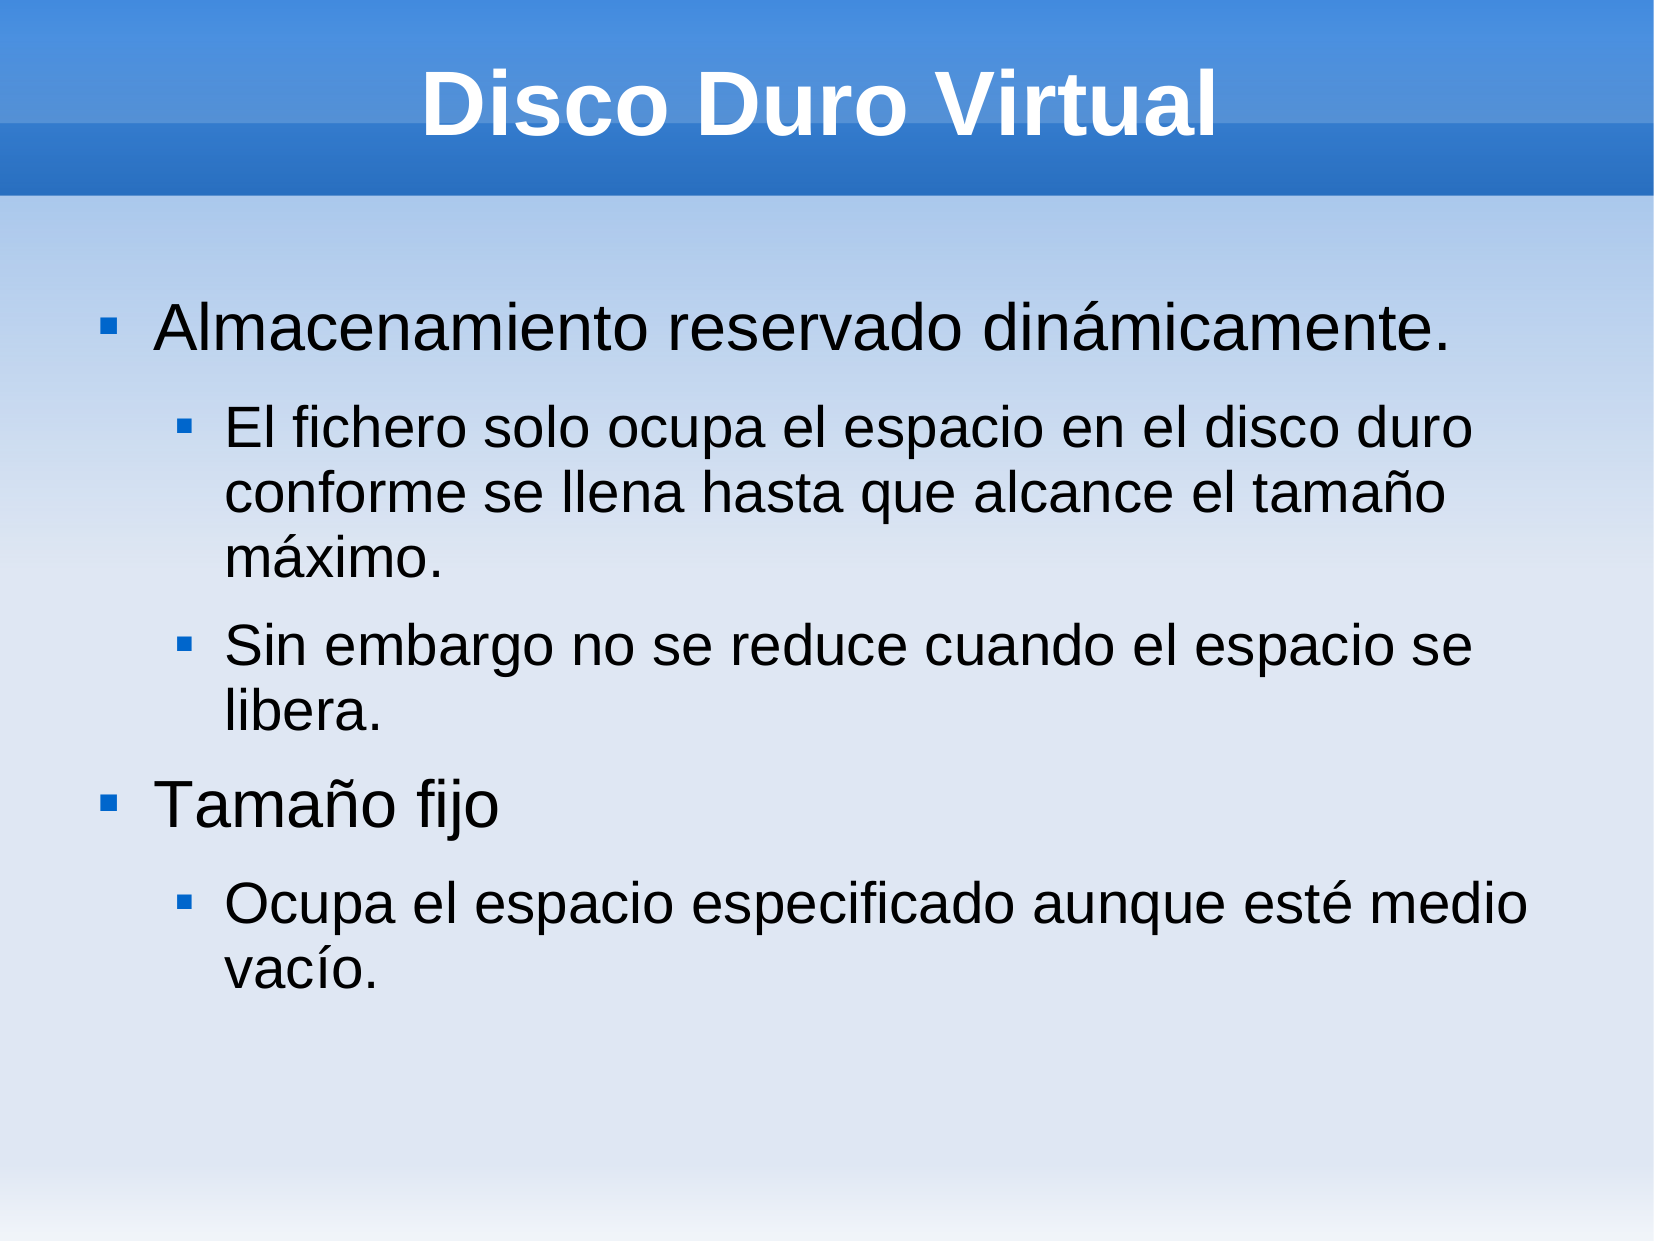

# Disco Duro Virtual
Almacenamiento reservado dinámicamente.
El fichero solo ocupa el espacio en el disco duro conforme se llena hasta que alcance el tamaño máximo.
Sin embargo no se reduce cuando el espacio se libera.
Tamaño fijo
Ocupa el espacio especificado aunque esté medio vacío.